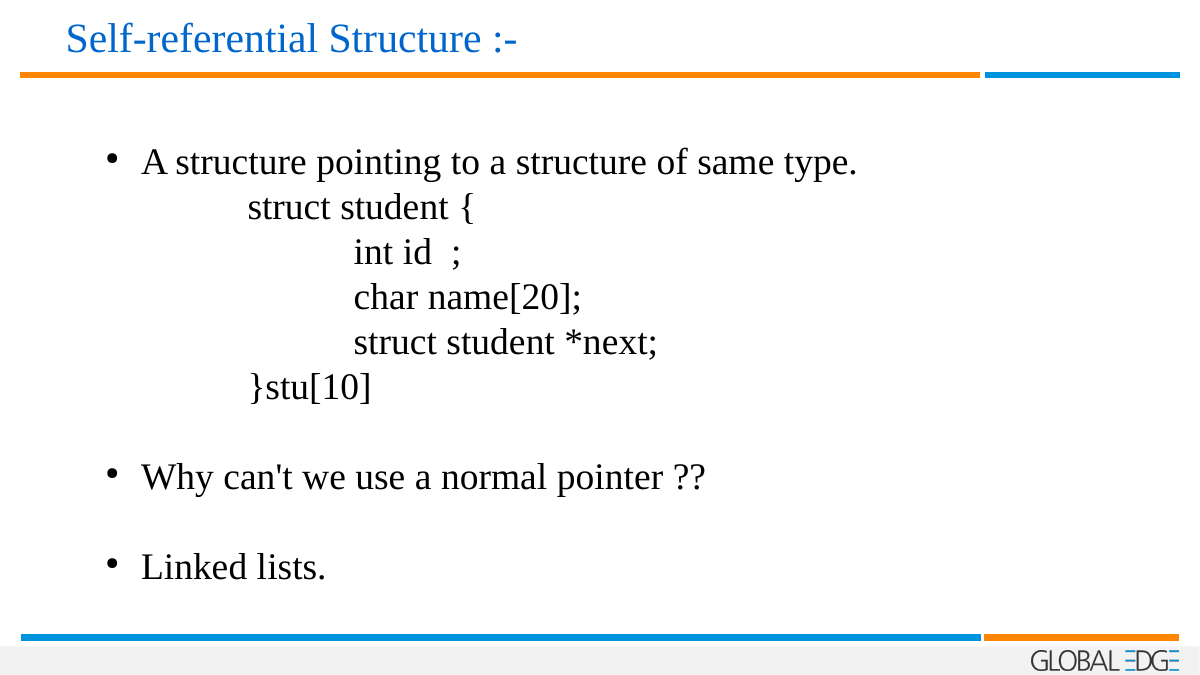

Self-referential Structure :-
A structure pointing to a structure of same type.
struct student {
int id ;
char name[20];
struct student *next;
}stu[10]
Why can't we use a normal pointer ??
Linked lists.